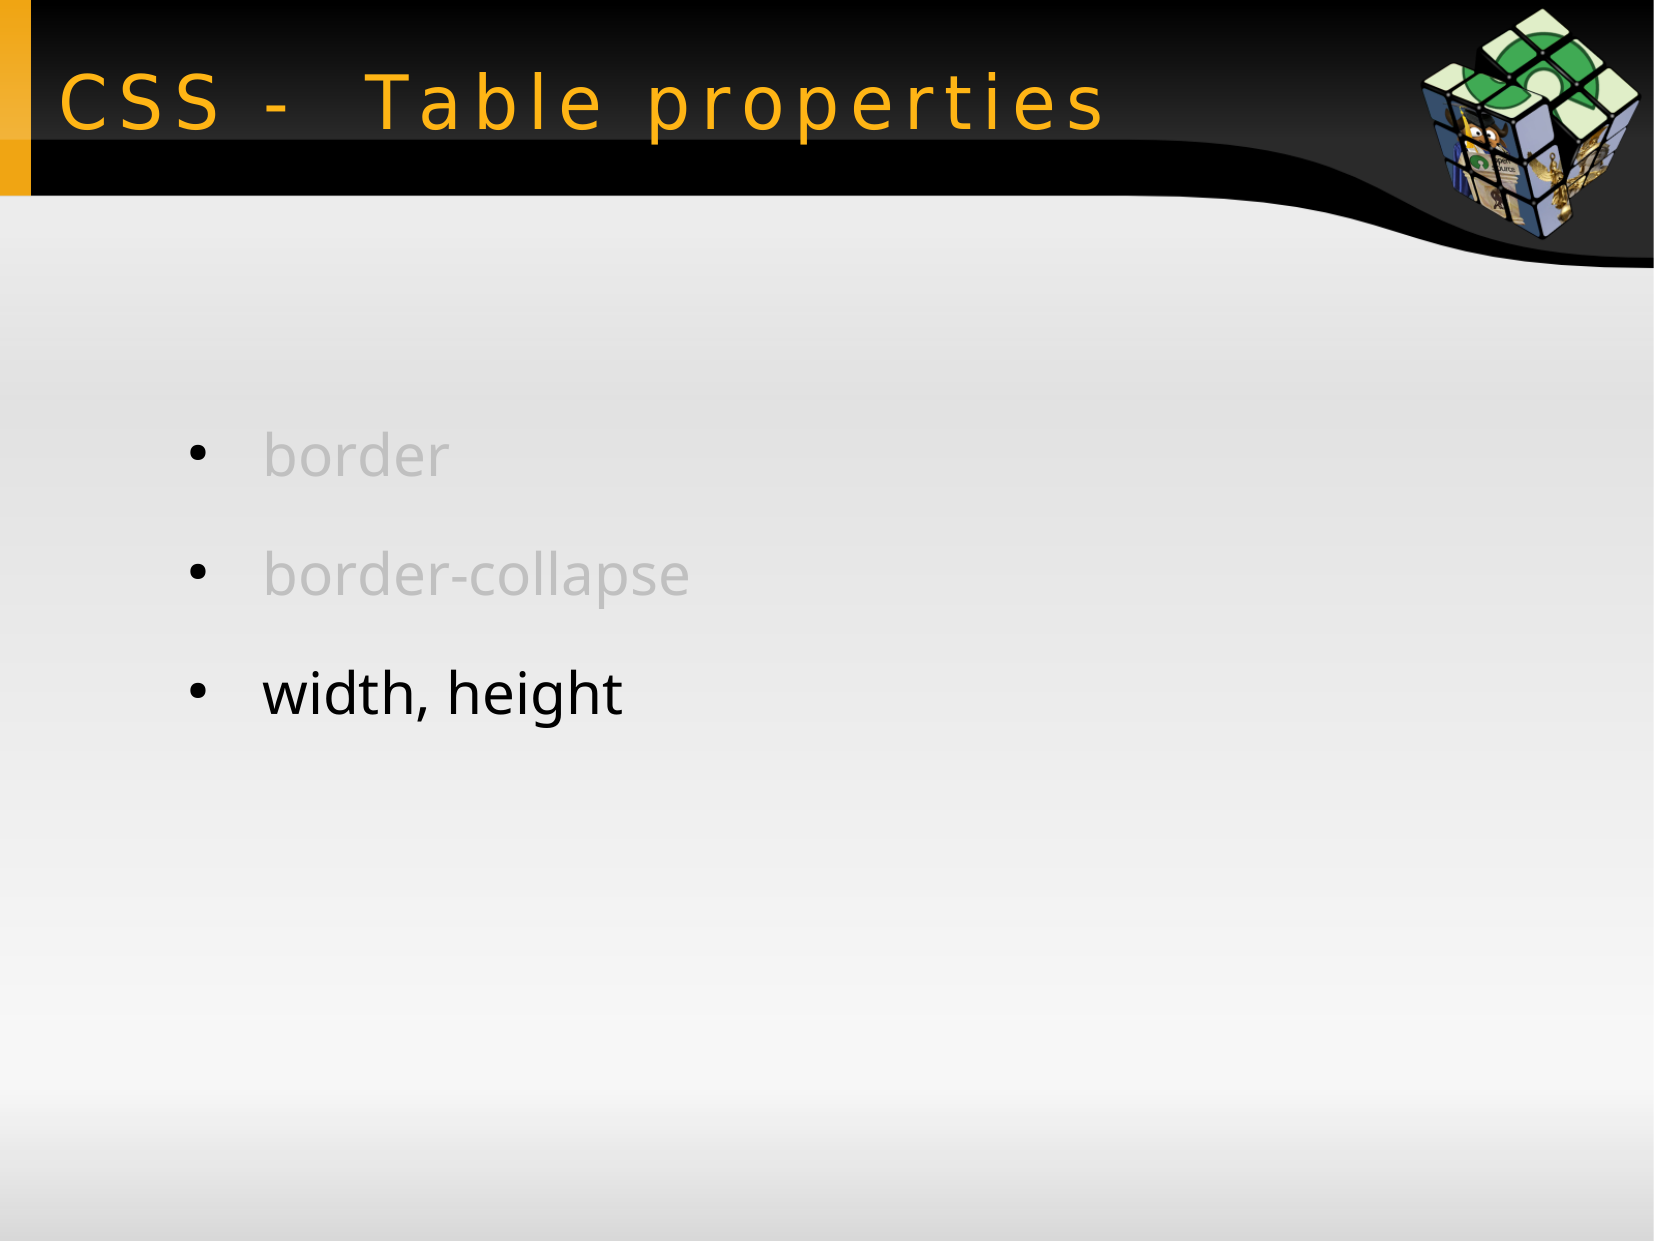

# CSS - Table properties
border
border-collapse
width, height